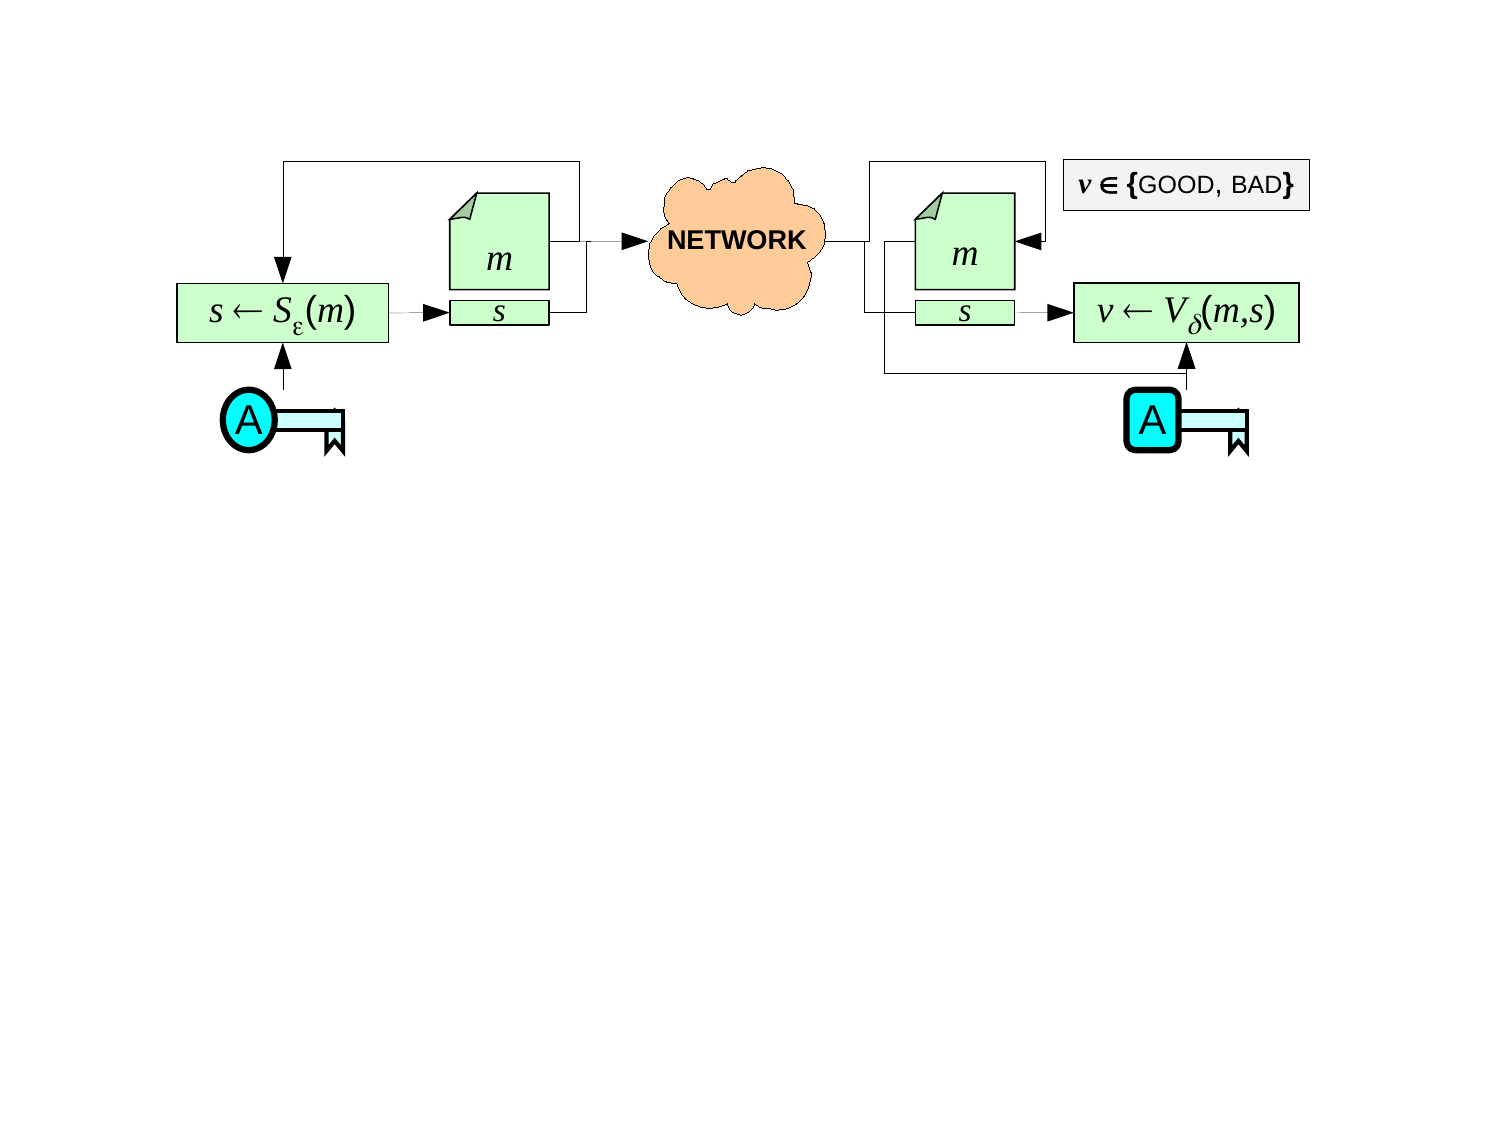

v  {GOOD, BAD}
NETWORK
m
m
v  Vd(m,s)
s  Se(m)
s
s
A
A